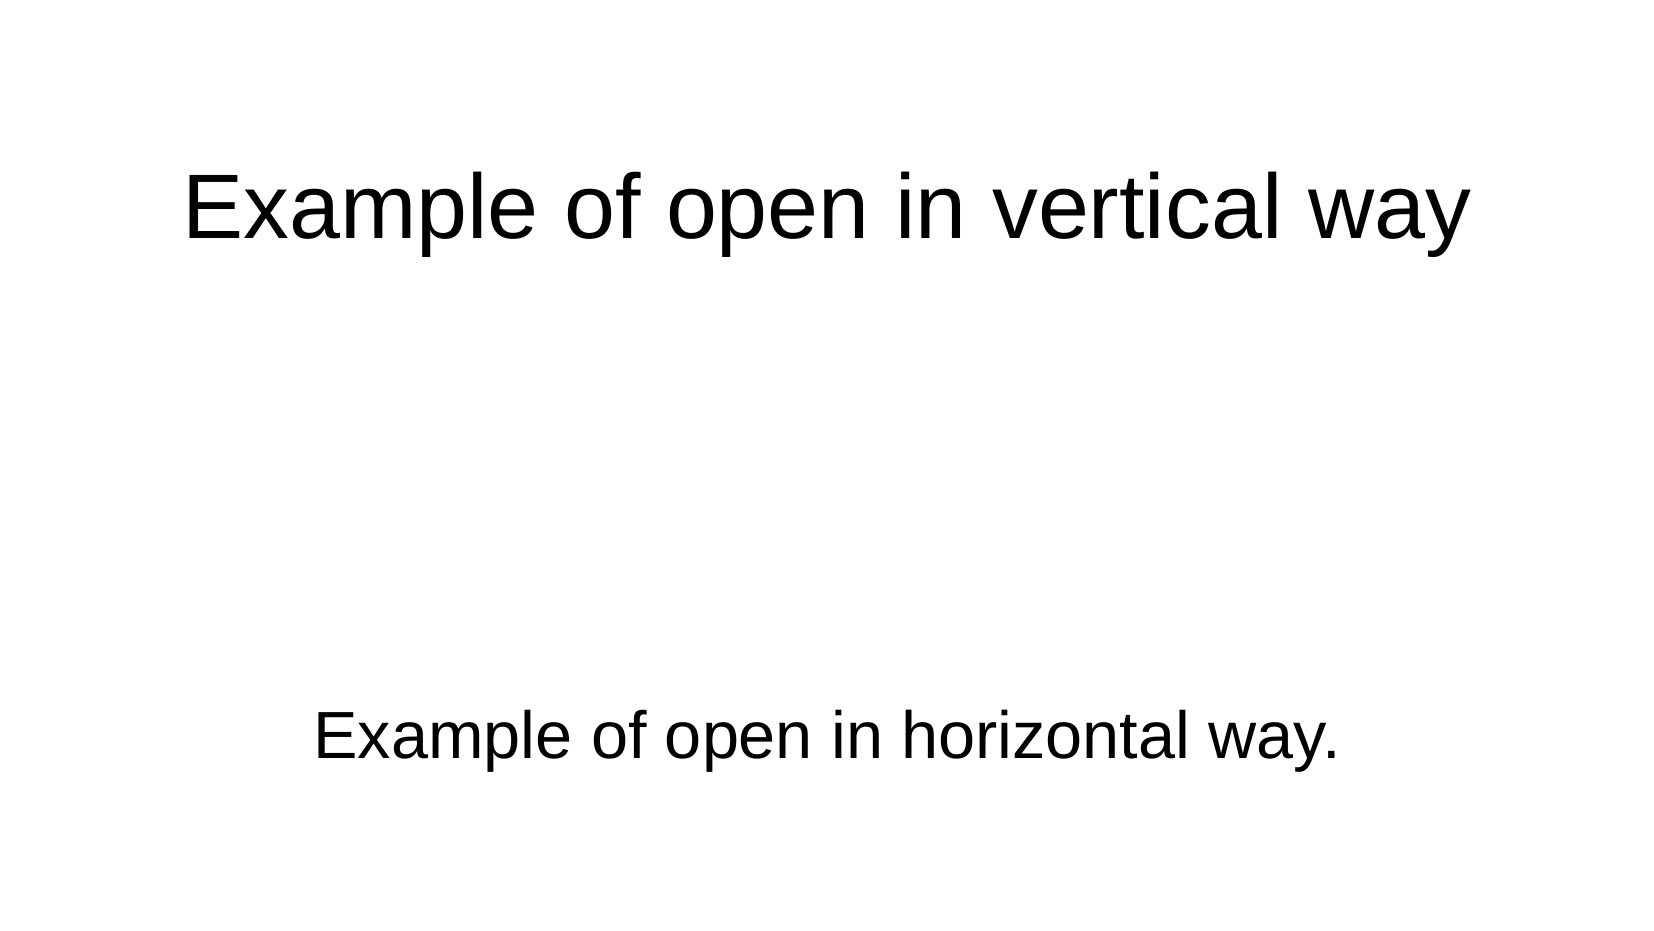

# Example of open in vertical way
Example of open in horizontal way.